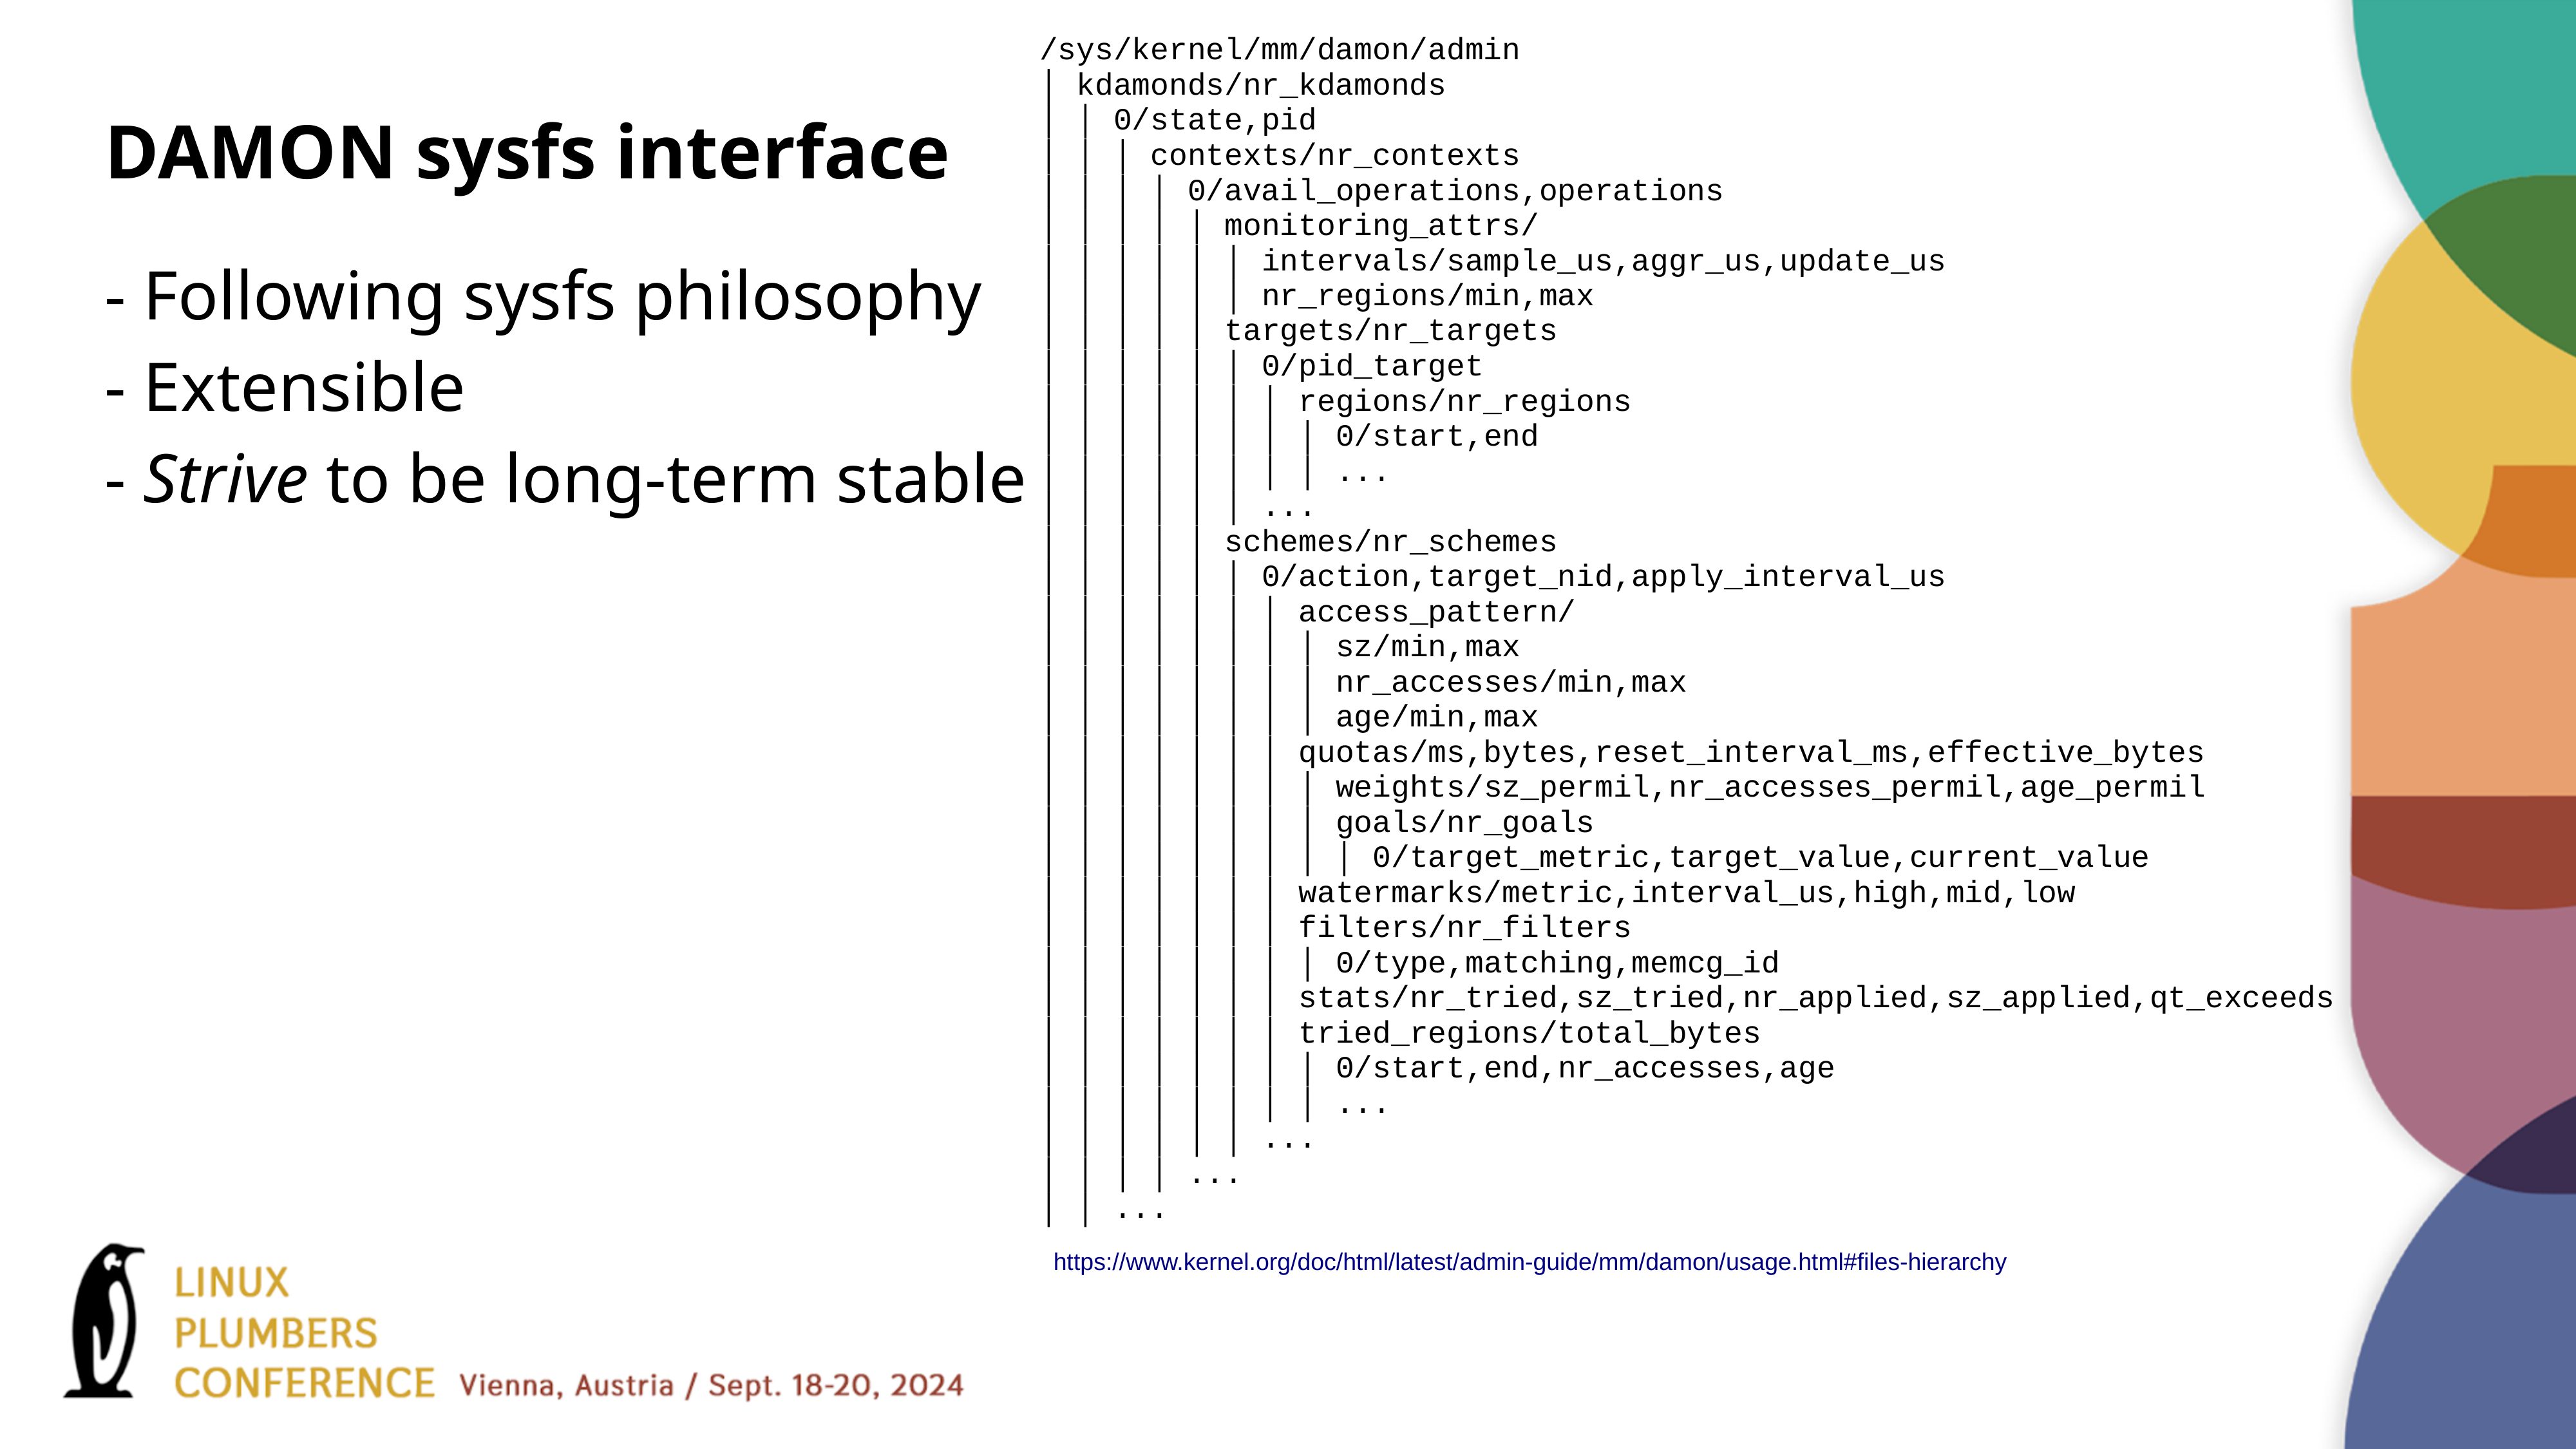

/sys/kernel/mm/damon/admin
│ kdamonds/nr_kdamonds
│ │ 0/state,pid
│ │ │ contexts/nr_contexts
│ │ │ │ 0/avail_operations,operations
│ │ │ │ │ monitoring_attrs/
│ │ │ │ │ │ intervals/sample_us,aggr_us,update_us
│ │ │ │ │ │ nr_regions/min,max
│ │ │ │ │ targets/nr_targets
│ │ │ │ │ │ 0/pid_target
│ │ │ │ │ │ │ regions/nr_regions
│ │ │ │ │ │ │ │ 0/start,end
│ │ │ │ │ │ │ │ ...
│ │ │ │ │ │ ...
│ │ │ │ │ schemes/nr_schemes
│ │ │ │ │ │ 0/action,target_nid,apply_interval_us
│ │ │ │ │ │ │ access_pattern/
│ │ │ │ │ │ │ │ sz/min,max
│ │ │ │ │ │ │ │ nr_accesses/min,max
│ │ │ │ │ │ │ │ age/min,max
│ │ │ │ │ │ │ quotas/ms,bytes,reset_interval_ms,effective_bytes
│ │ │ │ │ │ │ │ weights/sz_permil,nr_accesses_permil,age_permil
│ │ │ │ │ │ │ │ goals/nr_goals
│ │ │ │ │ │ │ │ │ 0/target_metric,target_value,current_value
│ │ │ │ │ │ │ watermarks/metric,interval_us,high,mid,low
│ │ │ │ │ │ │ filters/nr_filters
│ │ │ │ │ │ │ │ 0/type,matching,memcg_id
│ │ │ │ │ │ │ stats/nr_tried,sz_tried,nr_applied,sz_applied,qt_exceeds
│ │ │ │ │ │ │ tried_regions/total_bytes
│ │ │ │ │ │ │ │ 0/start,end,nr_accesses,age
│ │ │ │ │ │ │ │ ...
│ │ │ │ │ │ ...
│ │ │ │ ...
│ │ ...
DAMON sysfs interface
- Following sysfs philosophy
- Extensible
- Strive to be long-term stable
https://www.kernel.org/doc/html/latest/admin-guide/mm/damon/usage.html#files-hierarchy